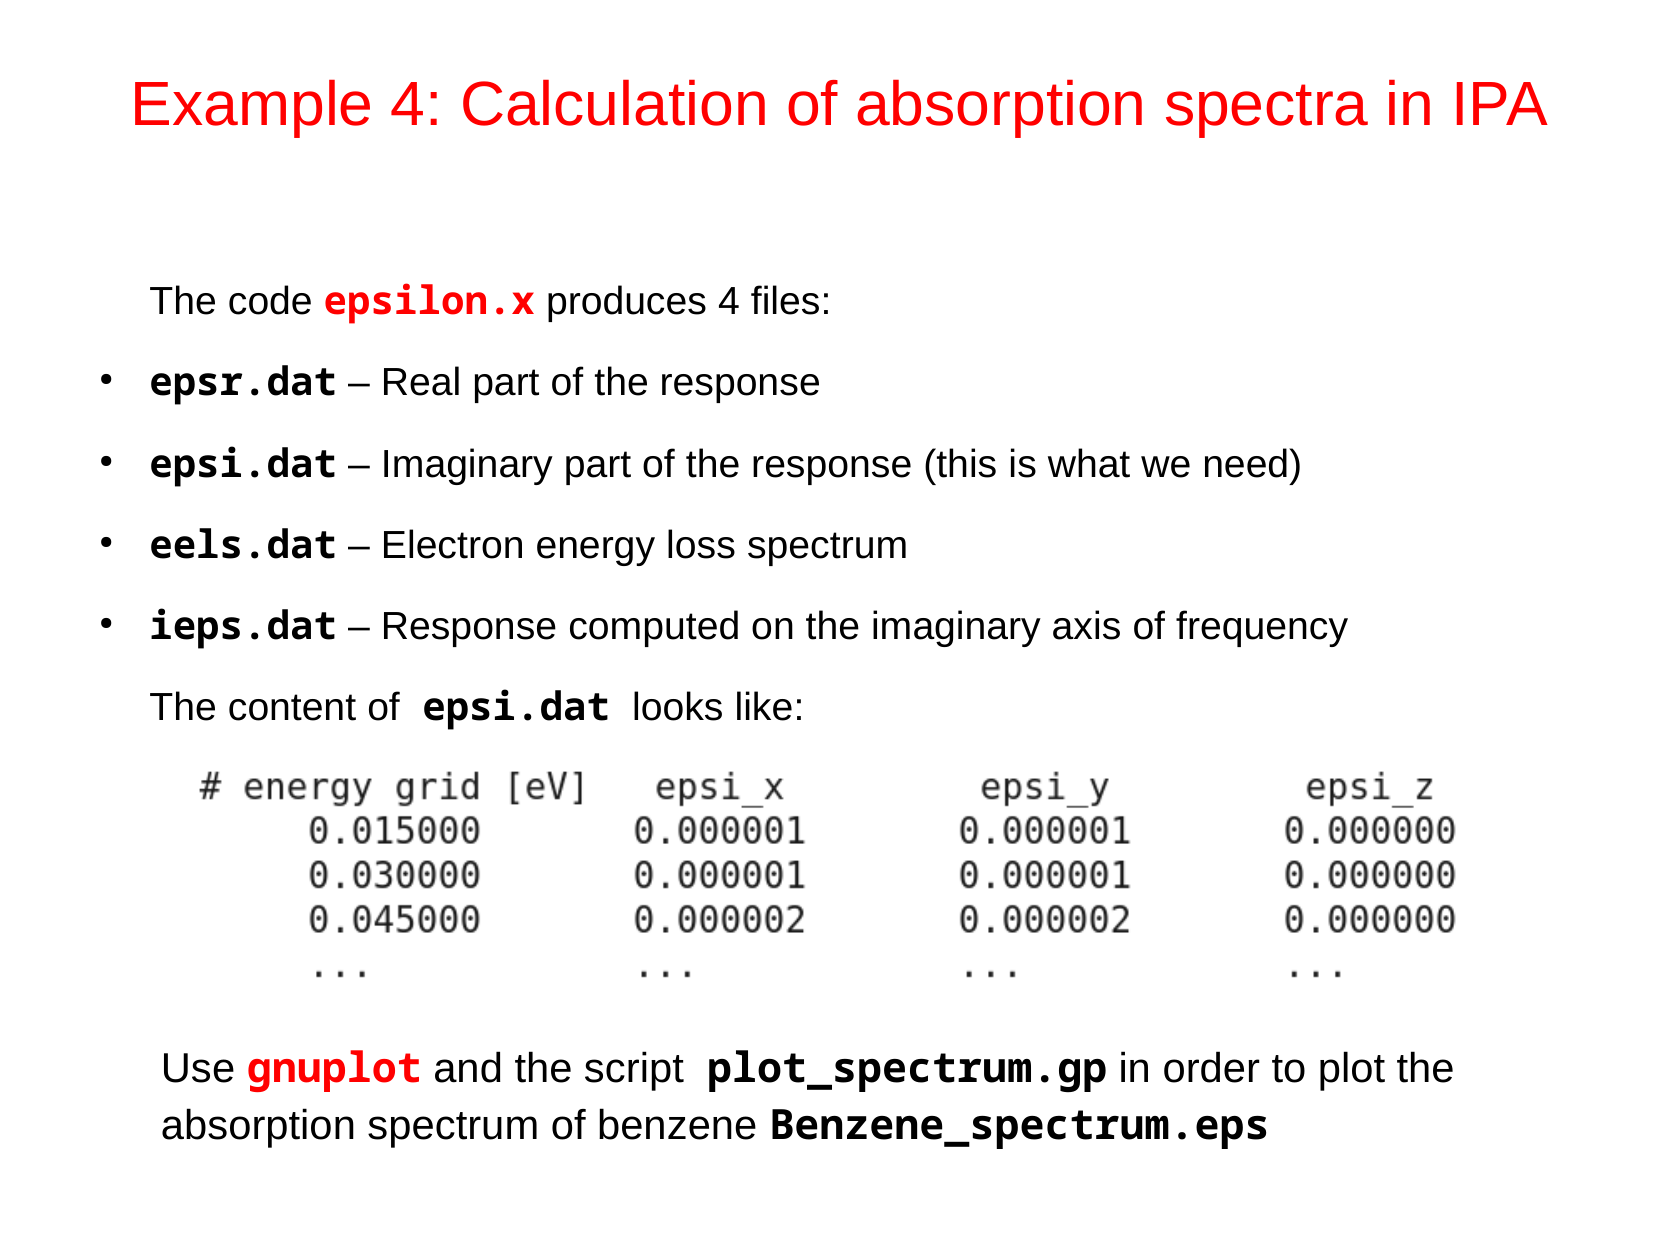

Example 4: Calculation of absorption spectra in IPA
# The code epsilon.x produces 4 files:
epsr.dat – Real part of the response
epsi.dat – Imaginary part of the response (this is what we need)
eels.dat – Electron energy loss spectrum
ieps.dat – Response computed on the imaginary axis of frequency
The content of epsi.dat looks like:
Use gnuplot and the script plot_spectrum.gp in order to plot the absorption spectrum of benzene Benzene_spectrum.eps